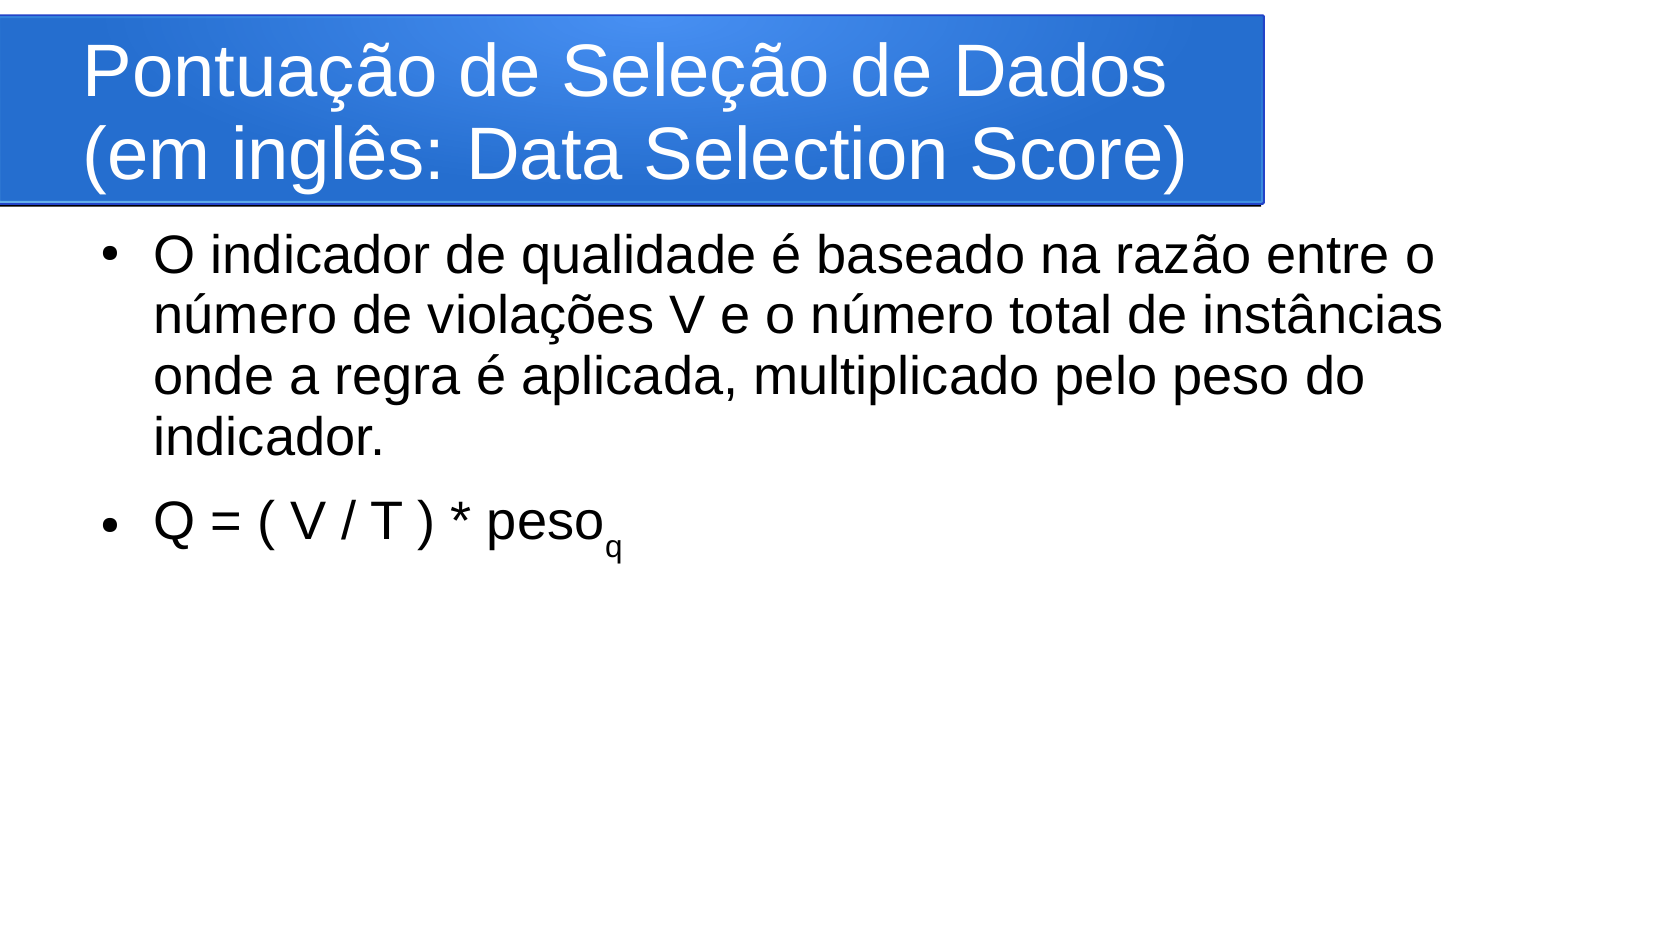

# Pontuação de Seleção de Dados (em inglês: Data Selection Score)
O indicador de qualidade é baseado na razão entre o número de violações V e o número total de instâncias onde a regra é aplicada, multiplicado pelo peso do indicador.
Q = ( V / T ) * pesoq